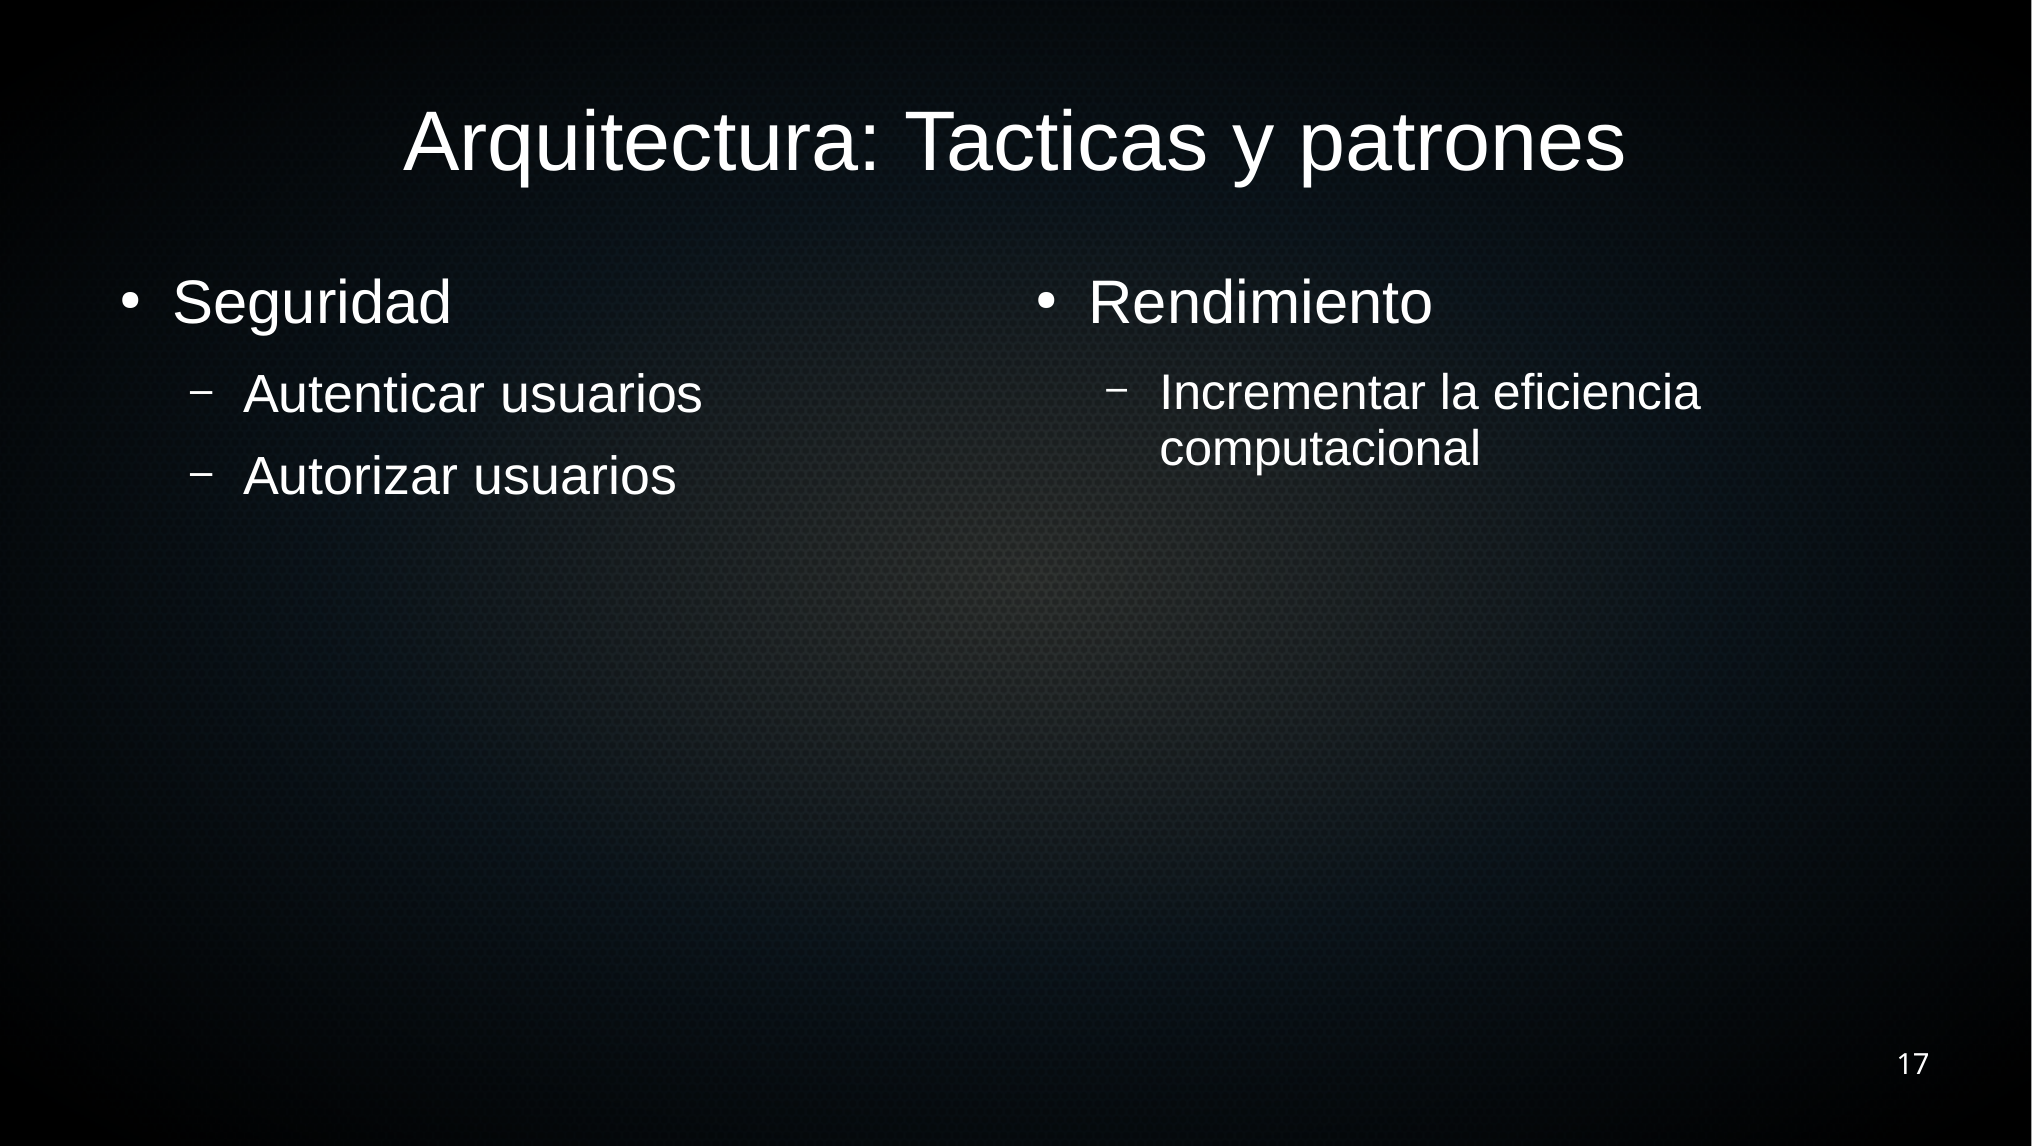

# Arquitectura: Tacticas y patrones
Seguridad
Autenticar usuarios
Autorizar usuarios
Rendimiento
Incrementar la eficiencia computacional
17